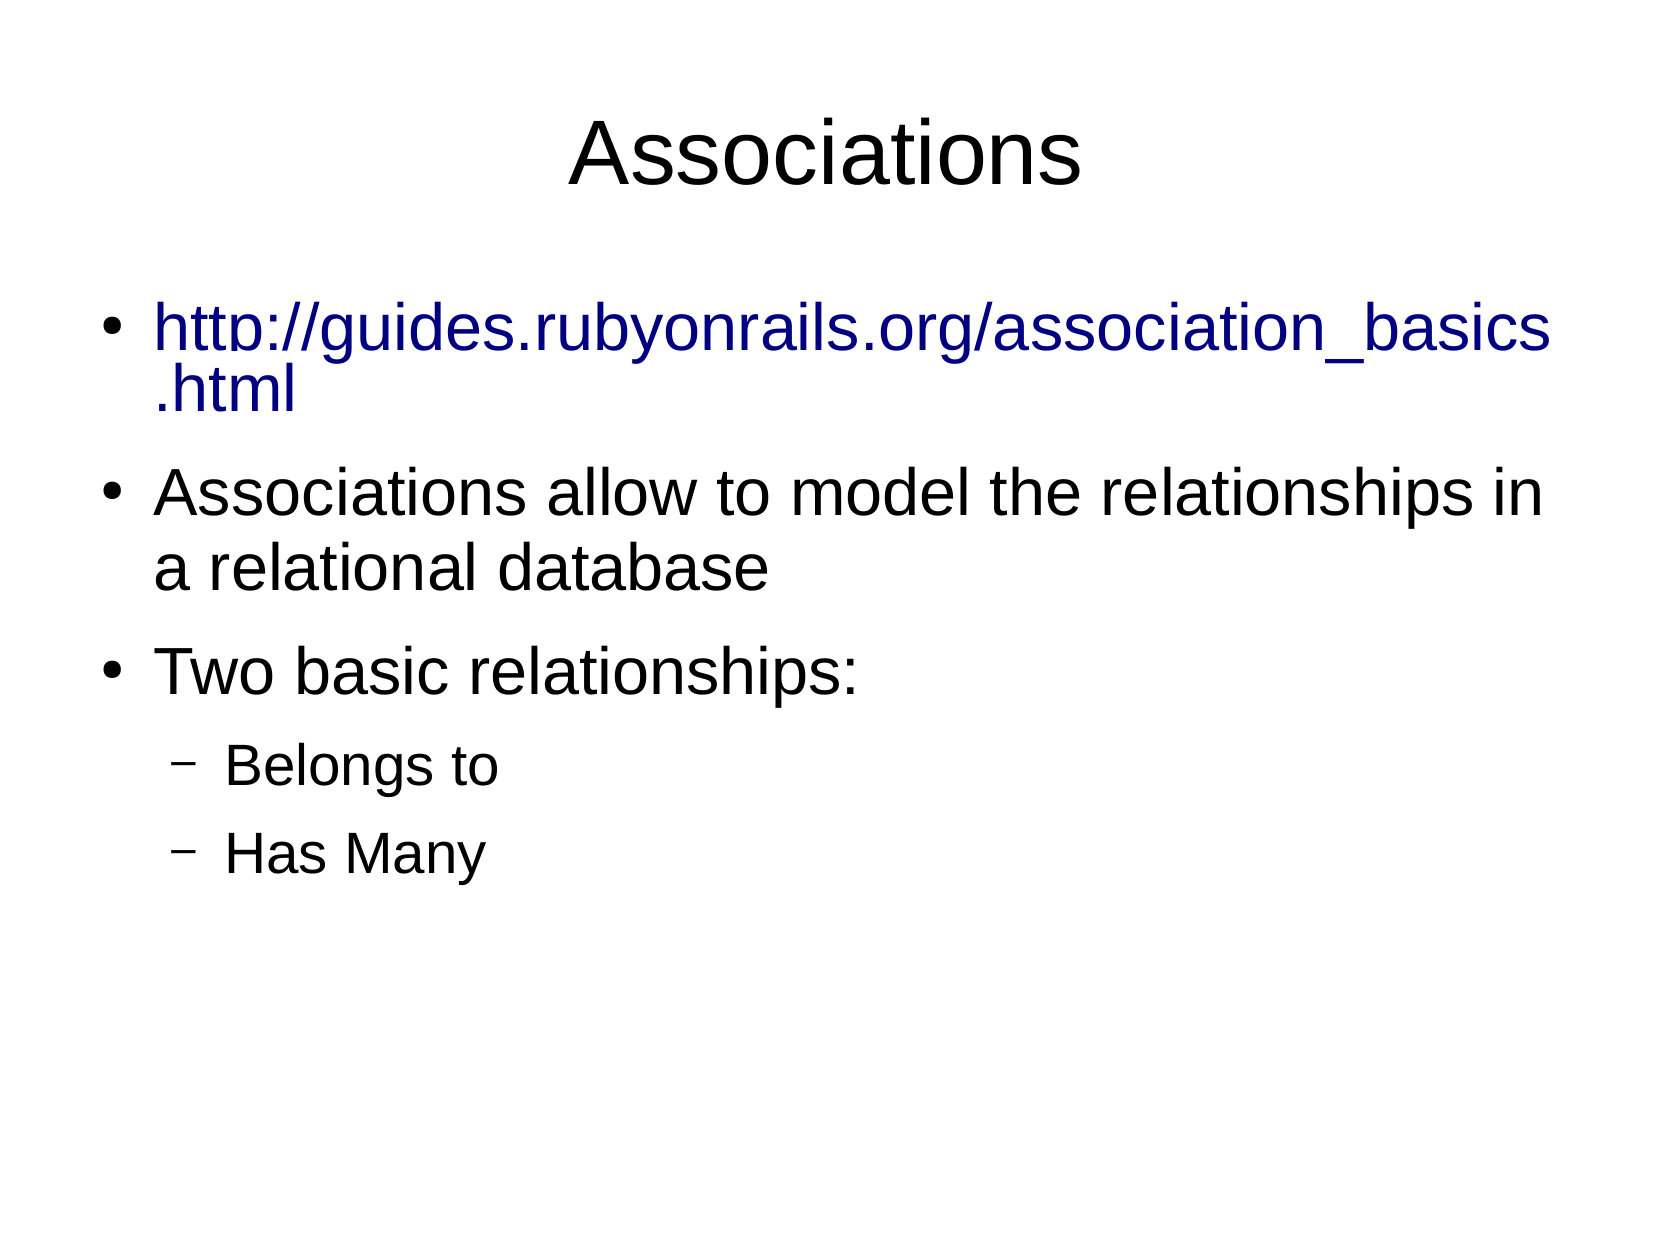

# Associations
http://guides.rubyonrails.org/association_basics.html
Associations allow to model the relationships in a relational database
Two basic relationships:
Belongs to
Has Many